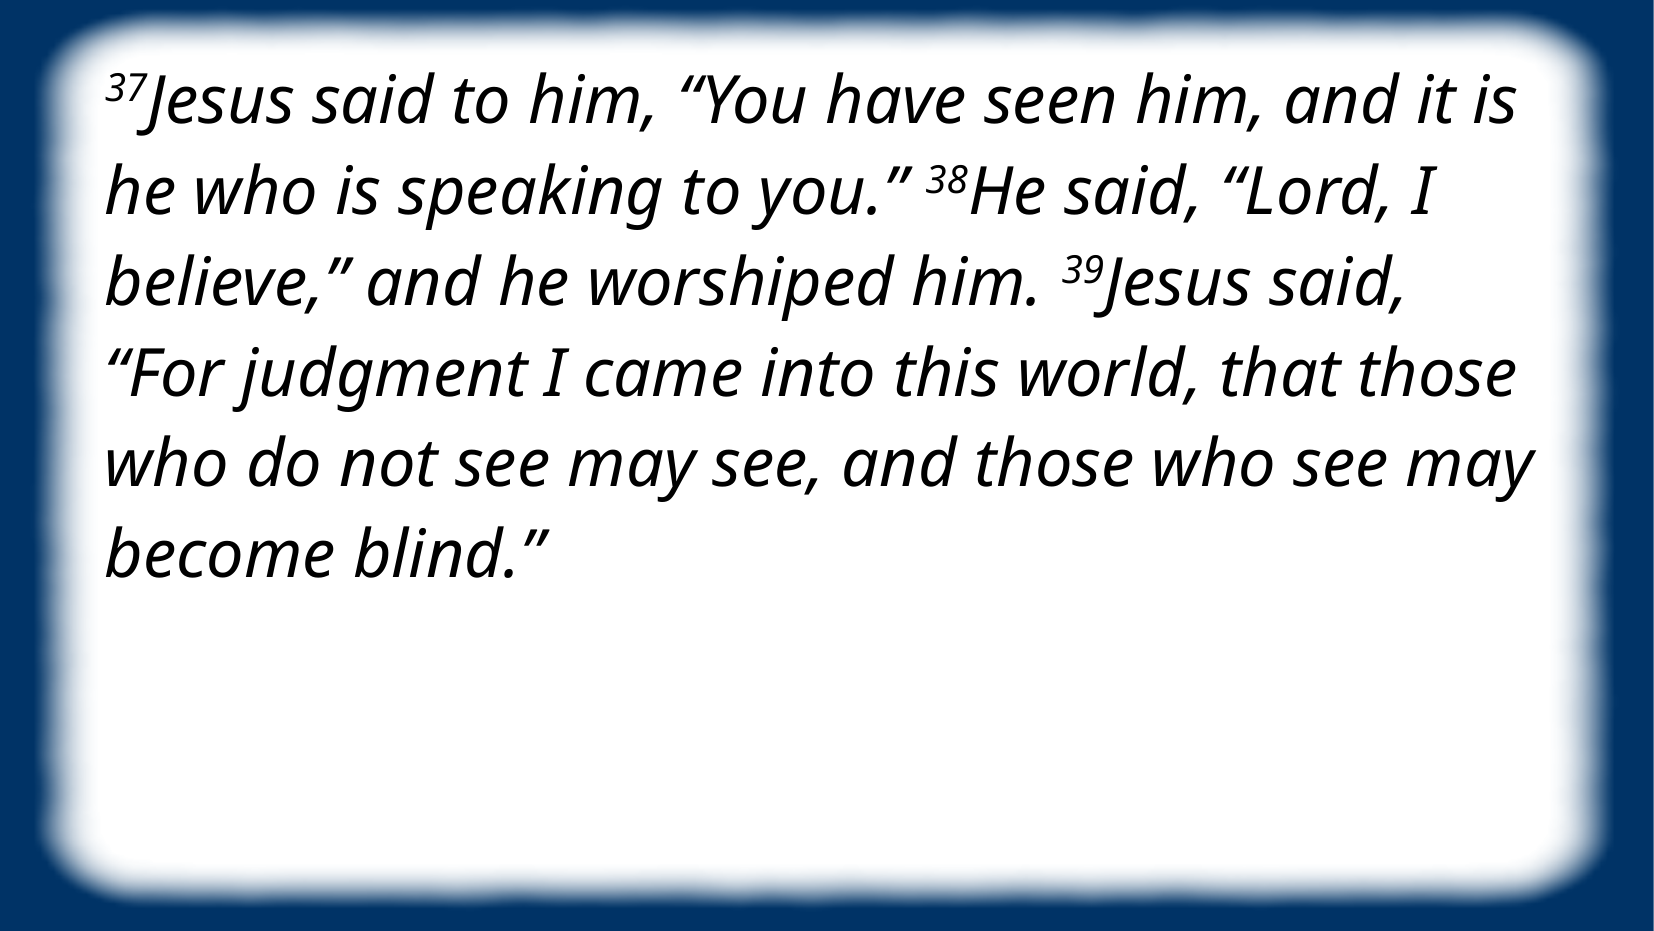

37Jesus said to him, “You have seen him, and it is he who is speaking to you.” 38He said, “Lord, I believe,” and he worshiped him. 39Jesus said, “For judgment I came into this world, that those who do not see may see, and those who see may become blind.”